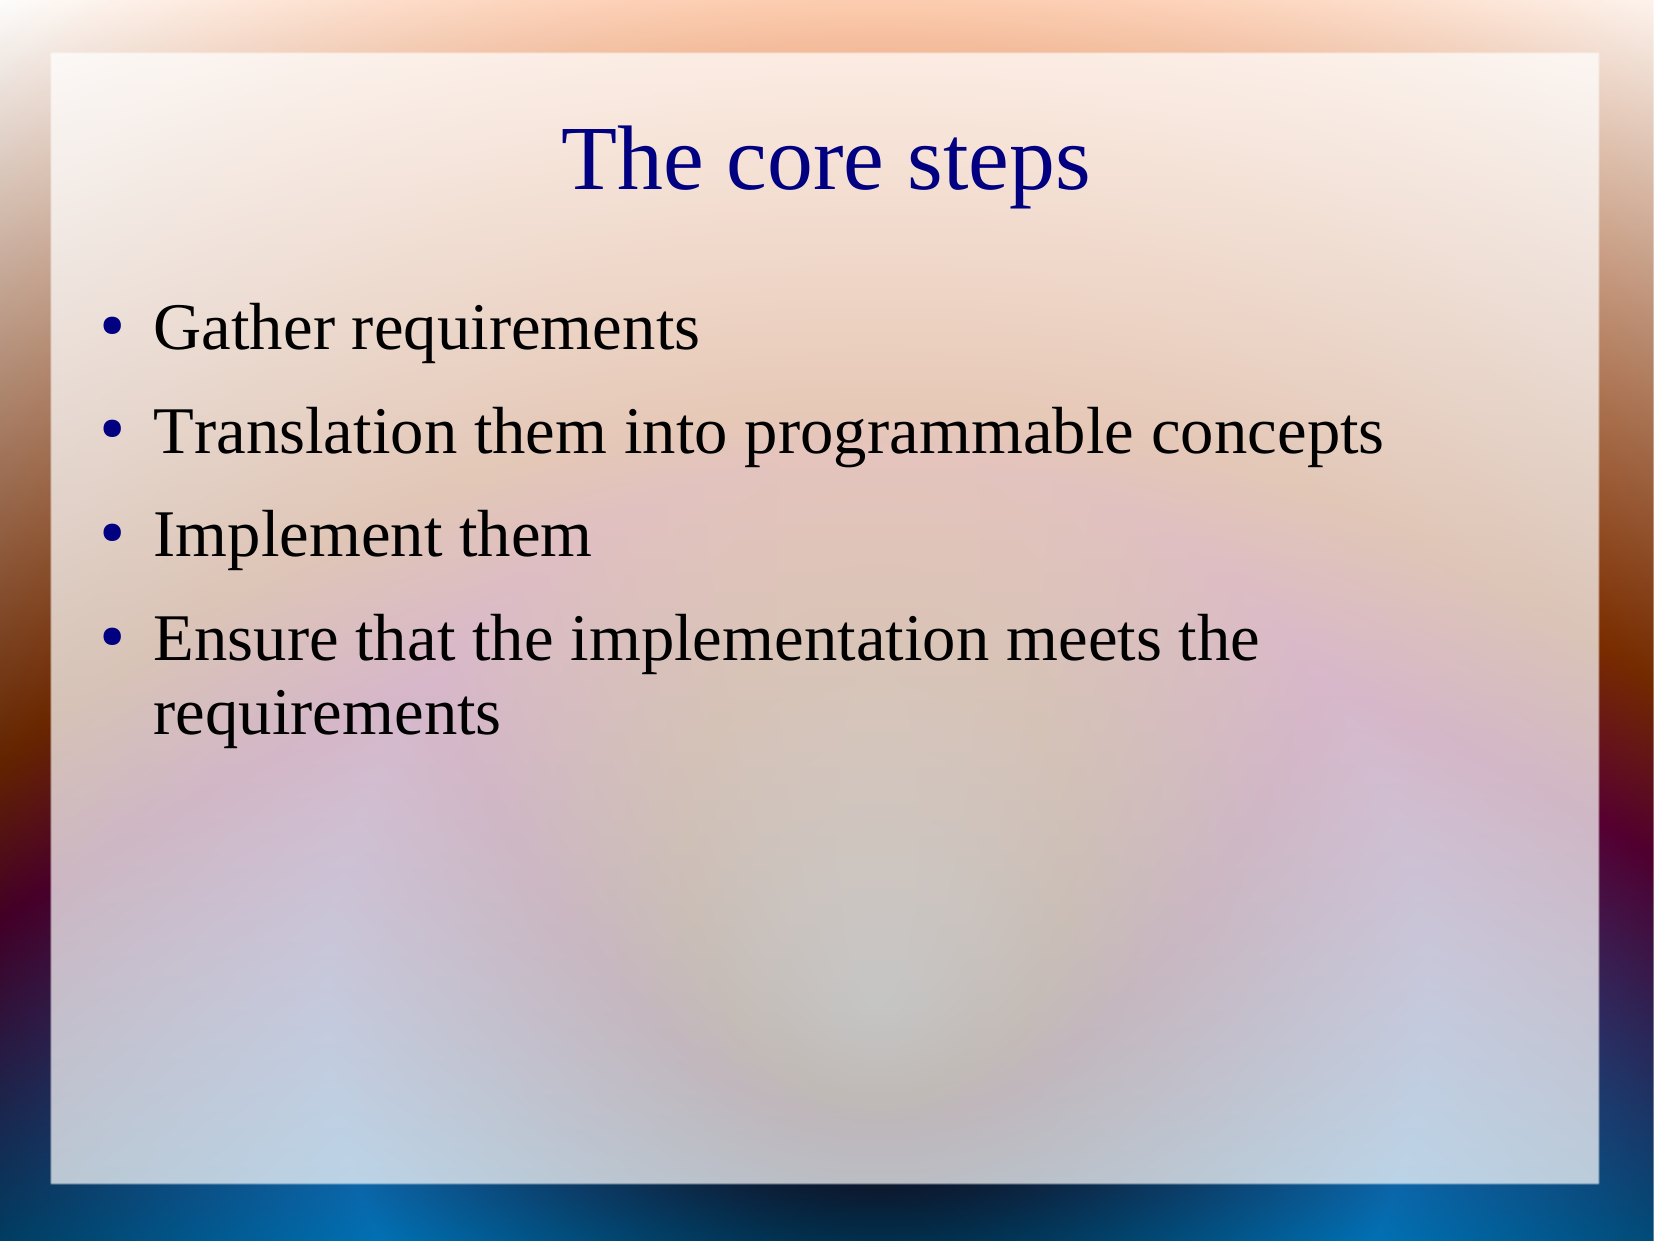

# The core steps
Gather requirements
Translation them into programmable concepts
Implement them
Ensure that the implementation meets the requirements